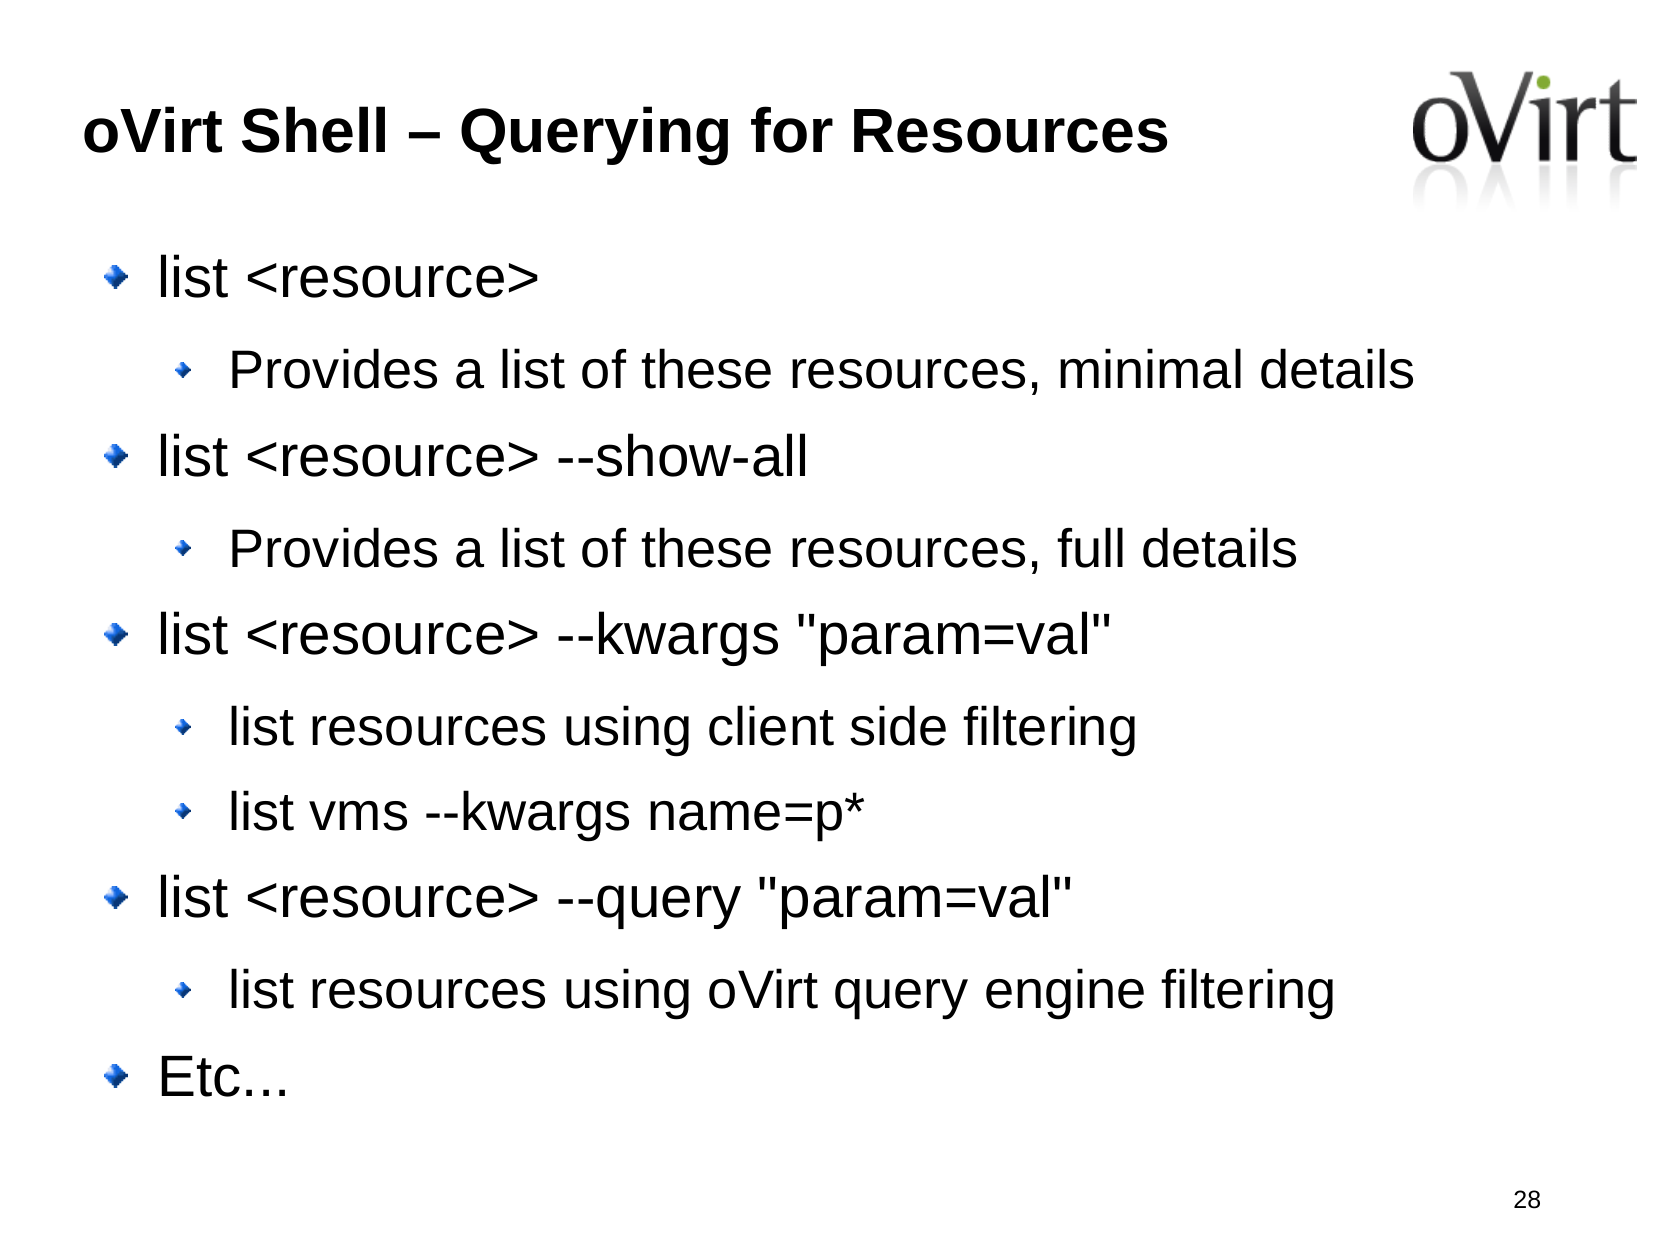

# oVirt Shell – Querying for Resources
list <resource>
Provides a list of these resources, minimal details
list <resource> --show-all
Provides a list of these resources, full details
list <resource> --kwargs "param=val"
list resources using client side filtering
list vms --kwargs name=p*
list <resource> --query "param=val"
list resources using oVirt query engine filtering
Etc...